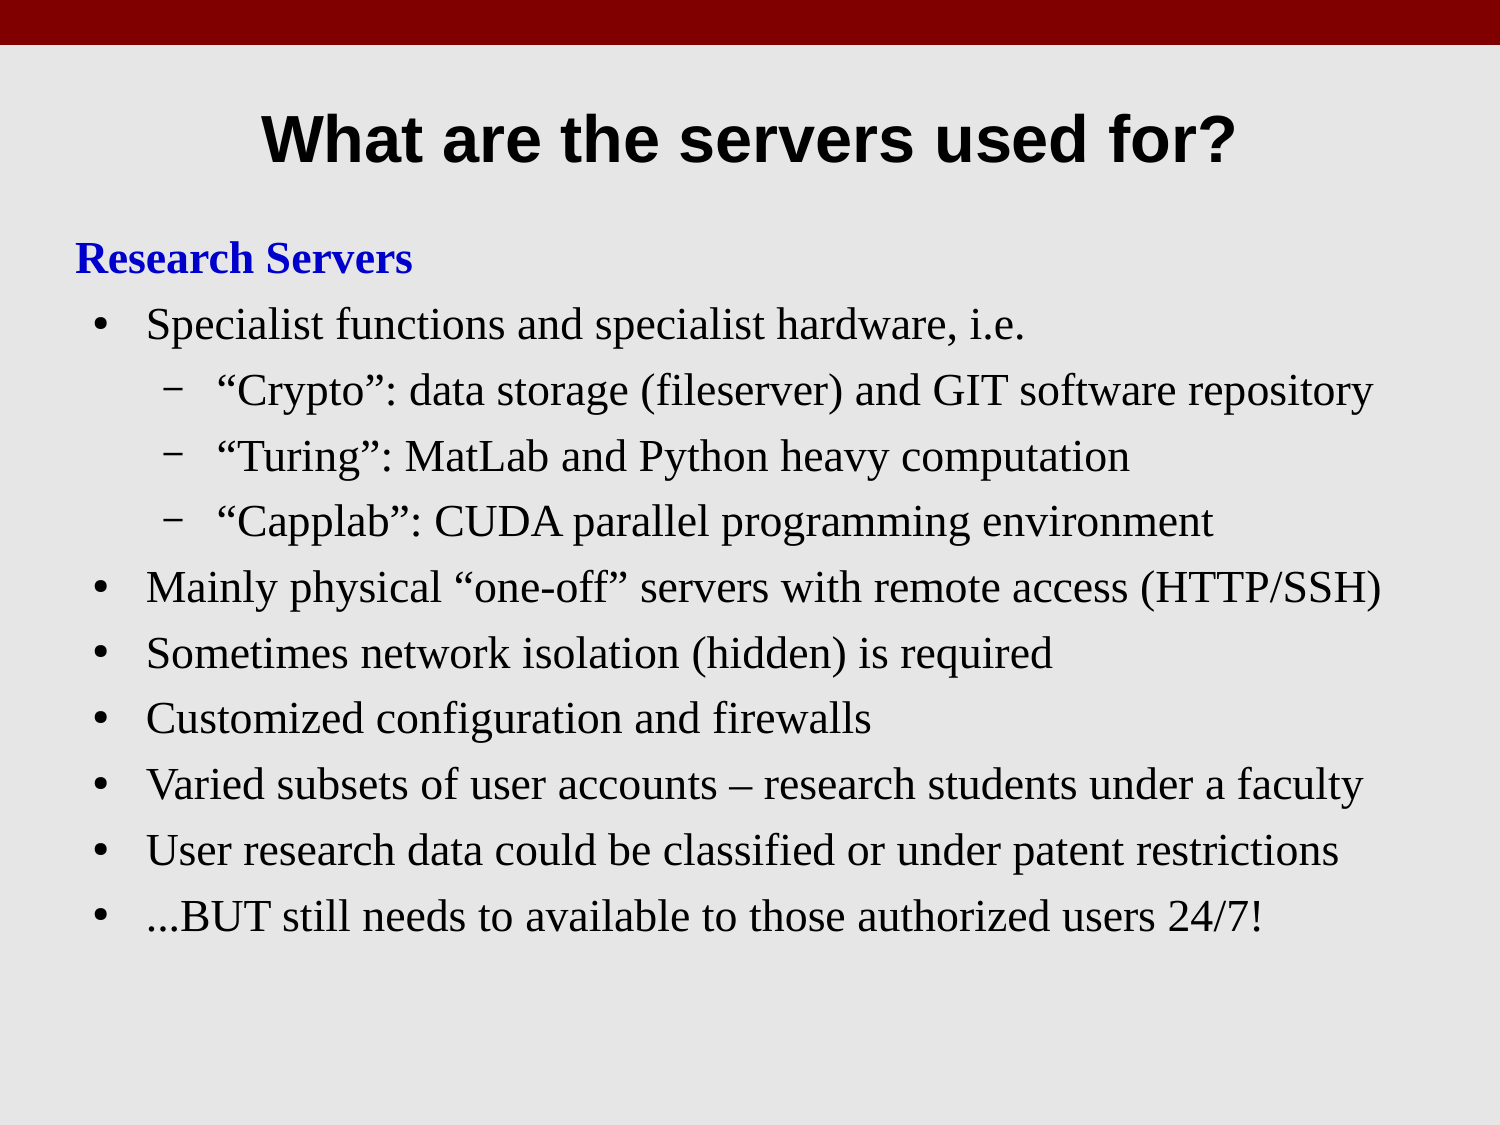

# What are the servers used for?
Research Servers
Specialist functions and specialist hardware, i.e.
“Crypto”: data storage (fileserver) and GIT software repository
“Turing”: MatLab and Python heavy computation
“Capplab”: CUDA parallel programming environment
Mainly physical “one-off” servers with remote access (HTTP/SSH)
Sometimes network isolation (hidden) is required
Customized configuration and firewalls
Varied subsets of user accounts – research students under a faculty
User research data could be classified or under patent restrictions
...BUT still needs to available to those authorized users 24/7!